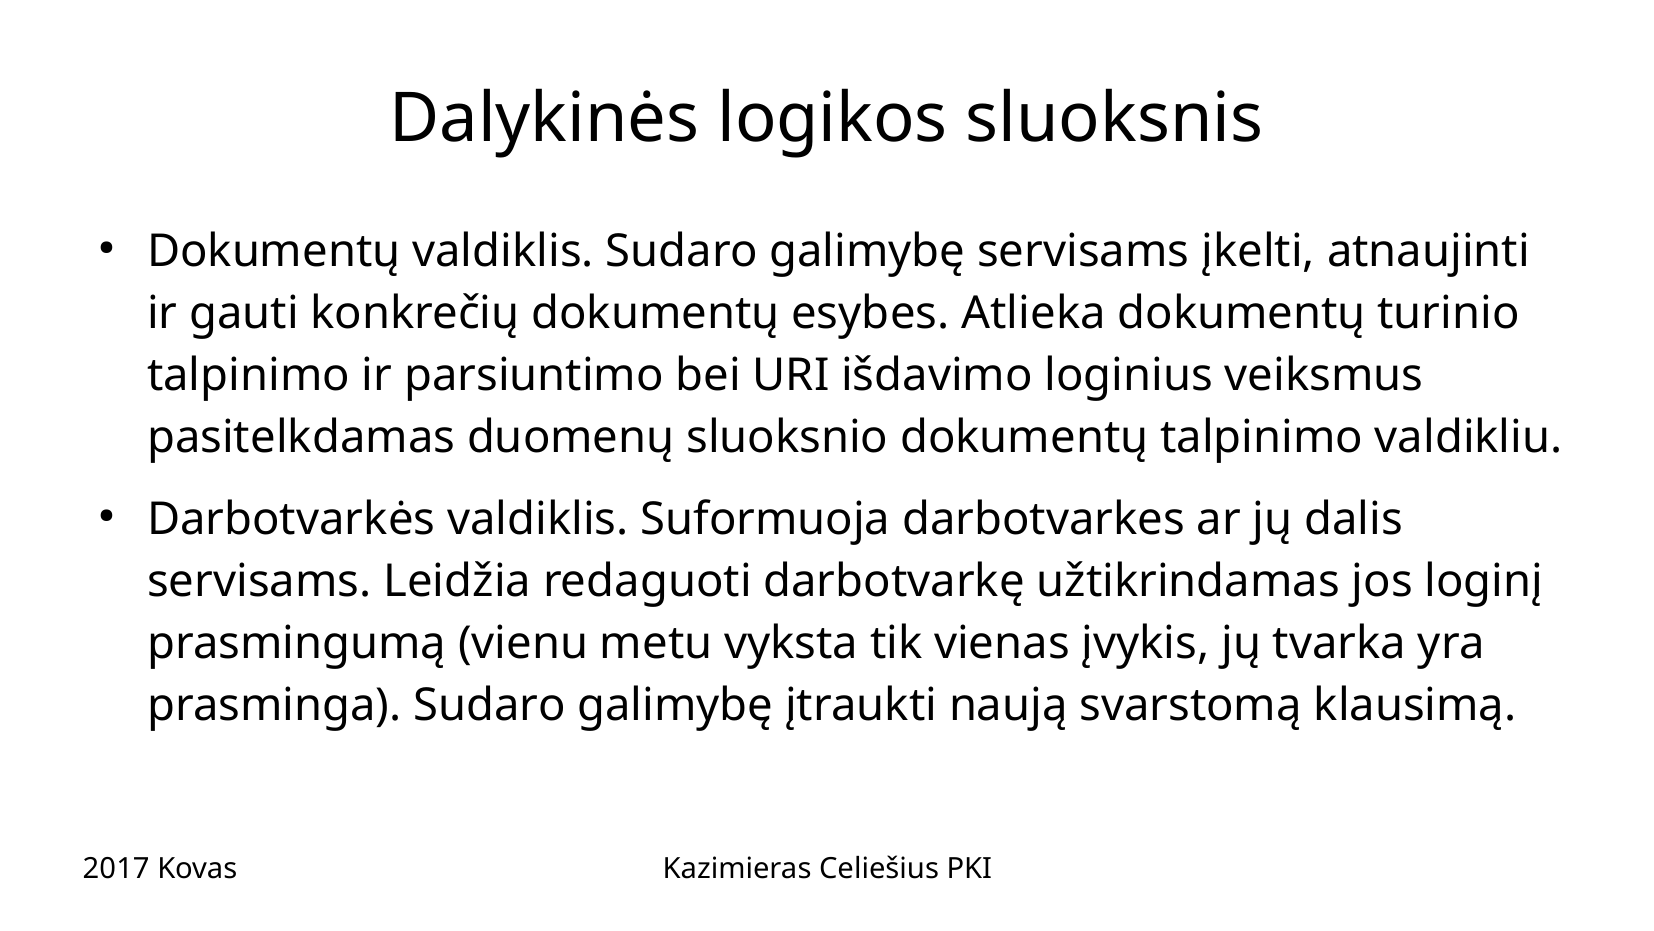

# Dalykinės logikos sluoksnis
Dokumentų valdiklis. Sudaro galimybę servisams įkelti, atnaujinti ir gauti konkrečių dokumentų esybes. Atlieka dokumentų turinio talpinimo ir parsiuntimo bei URI išdavimo loginius veiksmus pasitelkdamas duomenų sluoksnio dokumentų talpinimo valdikliu.
Darbotvarkės valdiklis. Suformuoja darbotvarkes ar jų dalis servisams. Leidžia redaguoti darbotvarkę užtikrindamas jos loginį prasmingumą (vienu metu vyksta tik vienas įvykis, jų tvarka yra prasminga). Sudaro galimybę įtraukti naują svarstomą klausimą.
2017 Kovas
Kazimieras Celiešius PKI